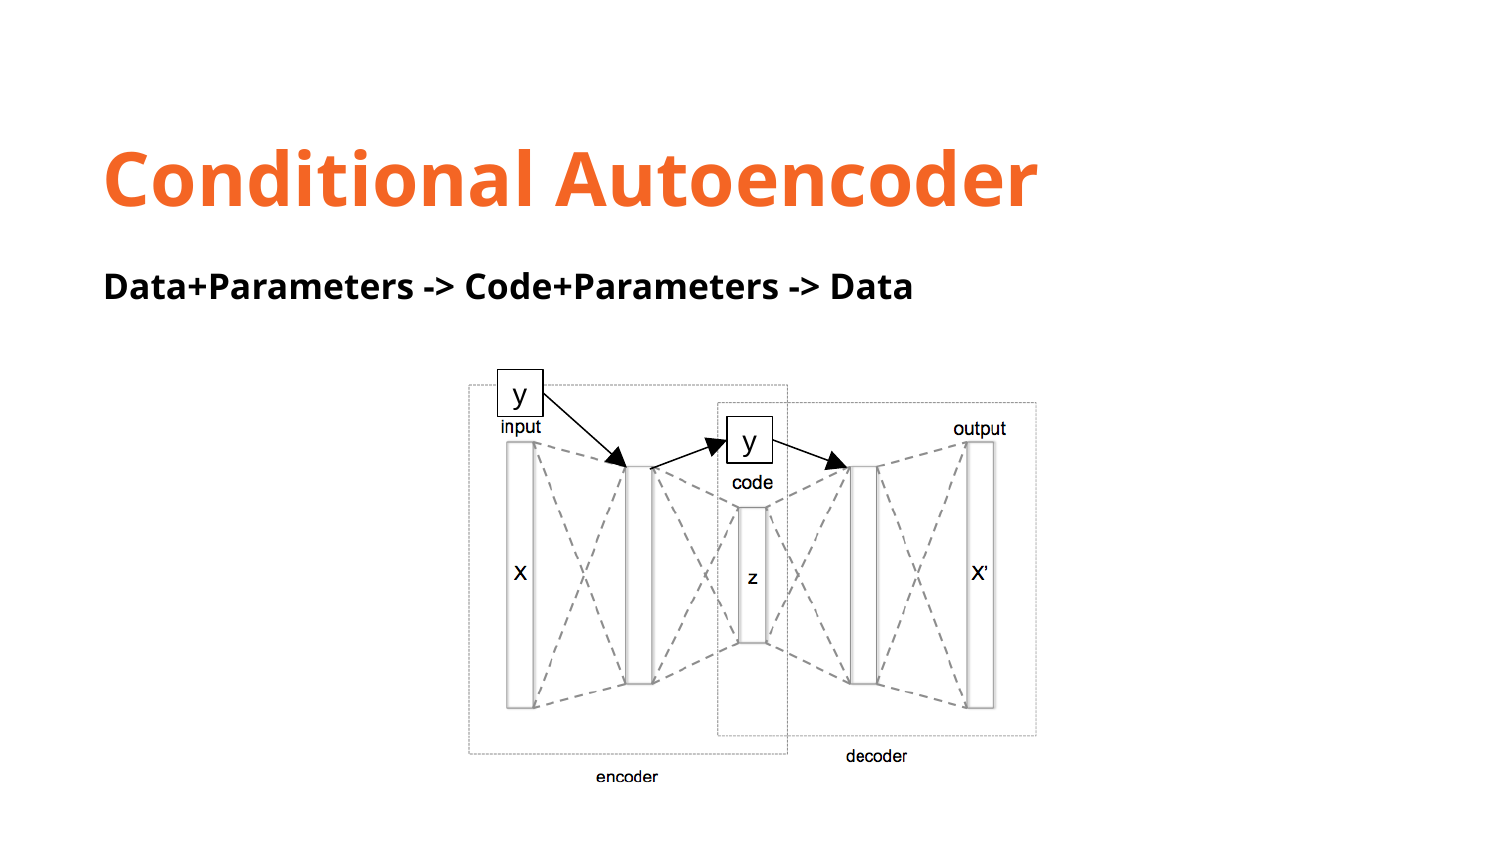

# Conditional Autoencoder
Data+Parameters -> Code+Parameters -> Data
y
y